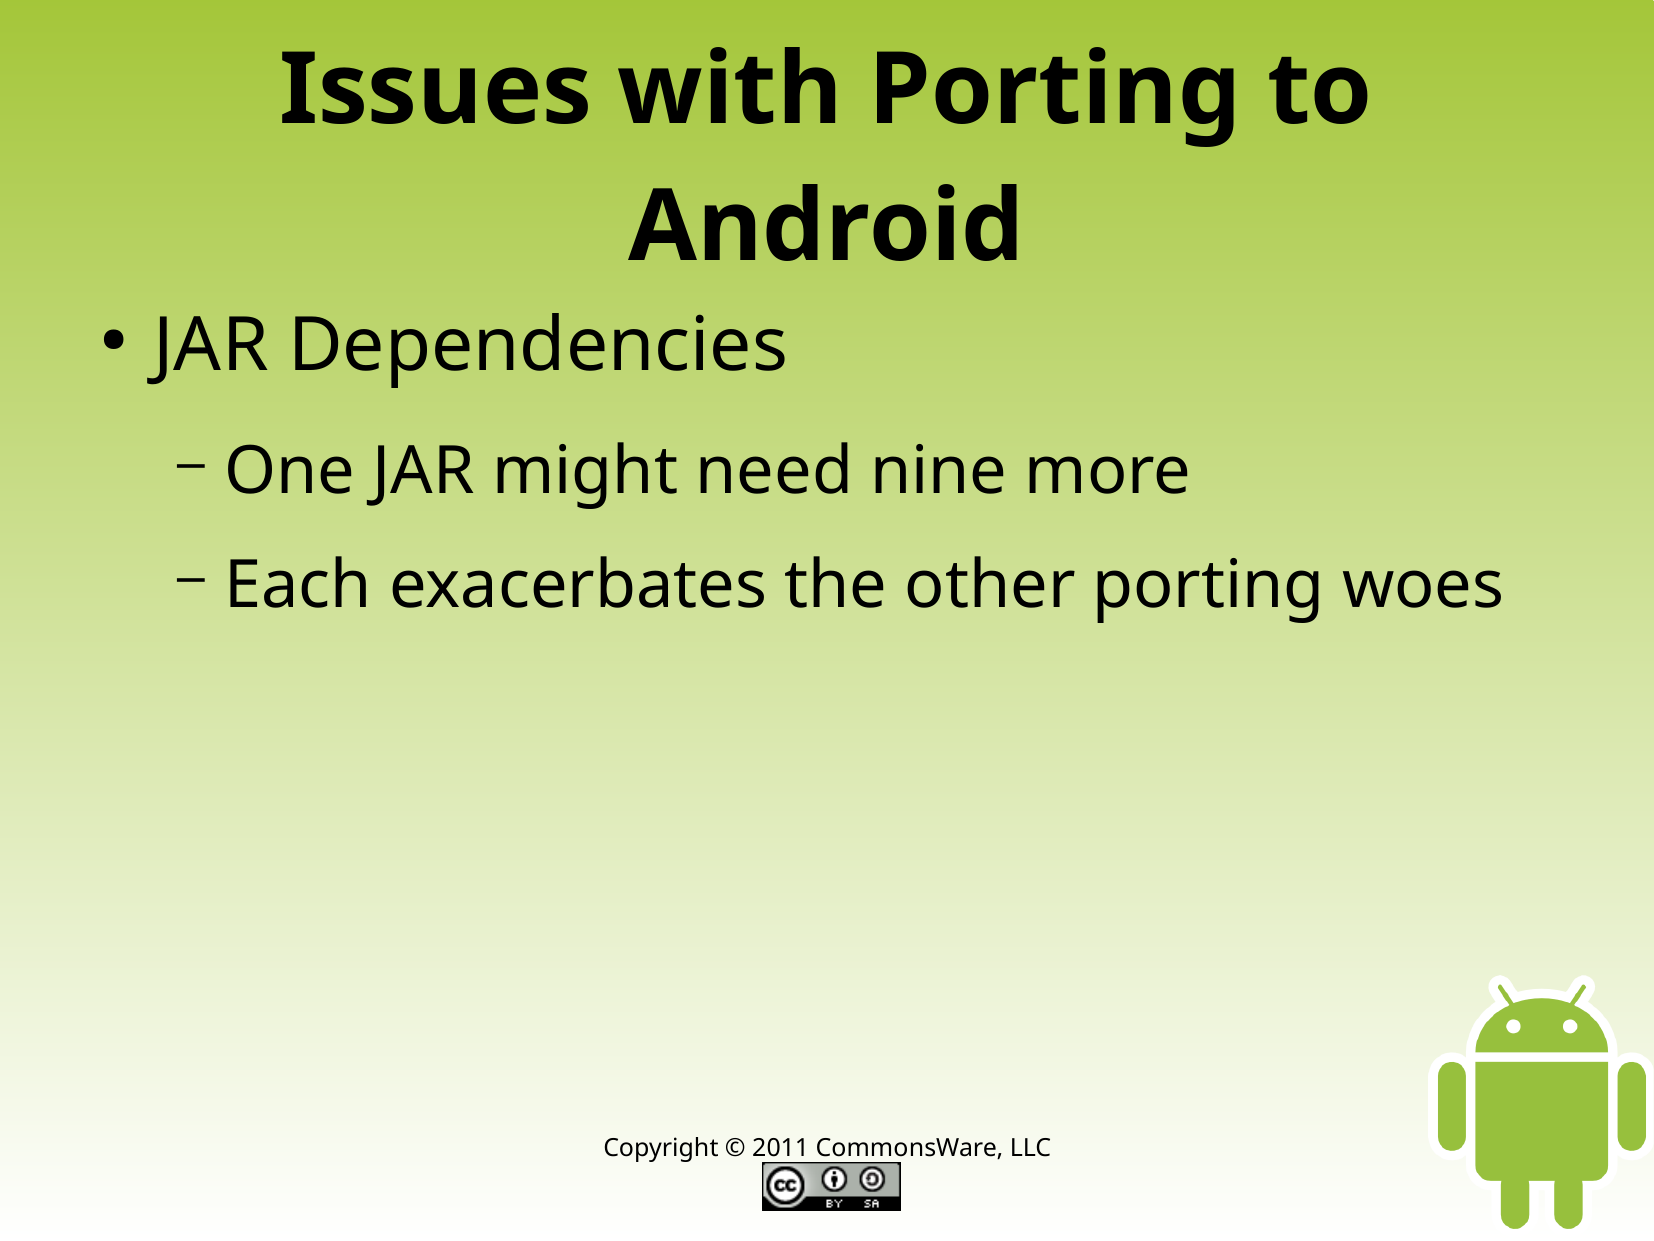

# Issues with Porting to Android
JAR Dependencies
One JAR might need nine more
Each exacerbates the other porting woes